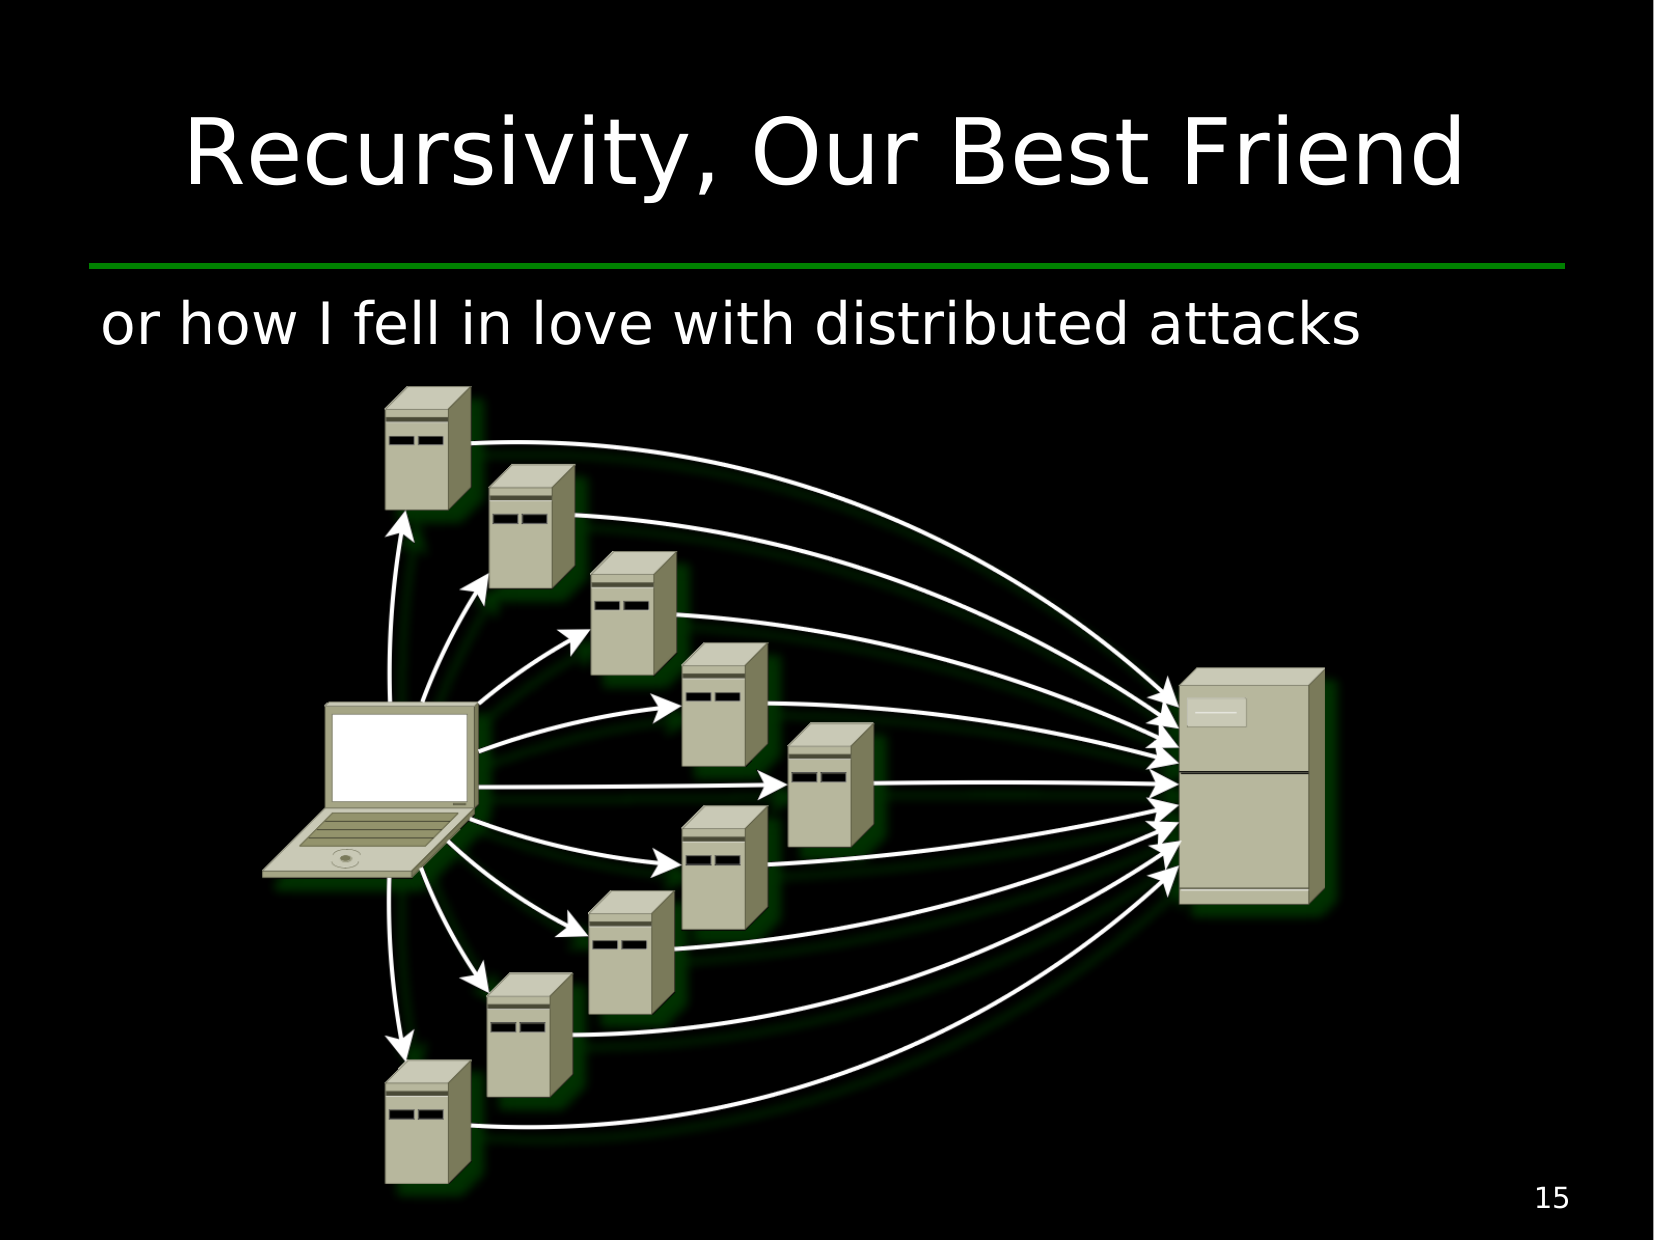

# Recursivity, Our Best Friend
or how I fell in love with distributed attacks
15